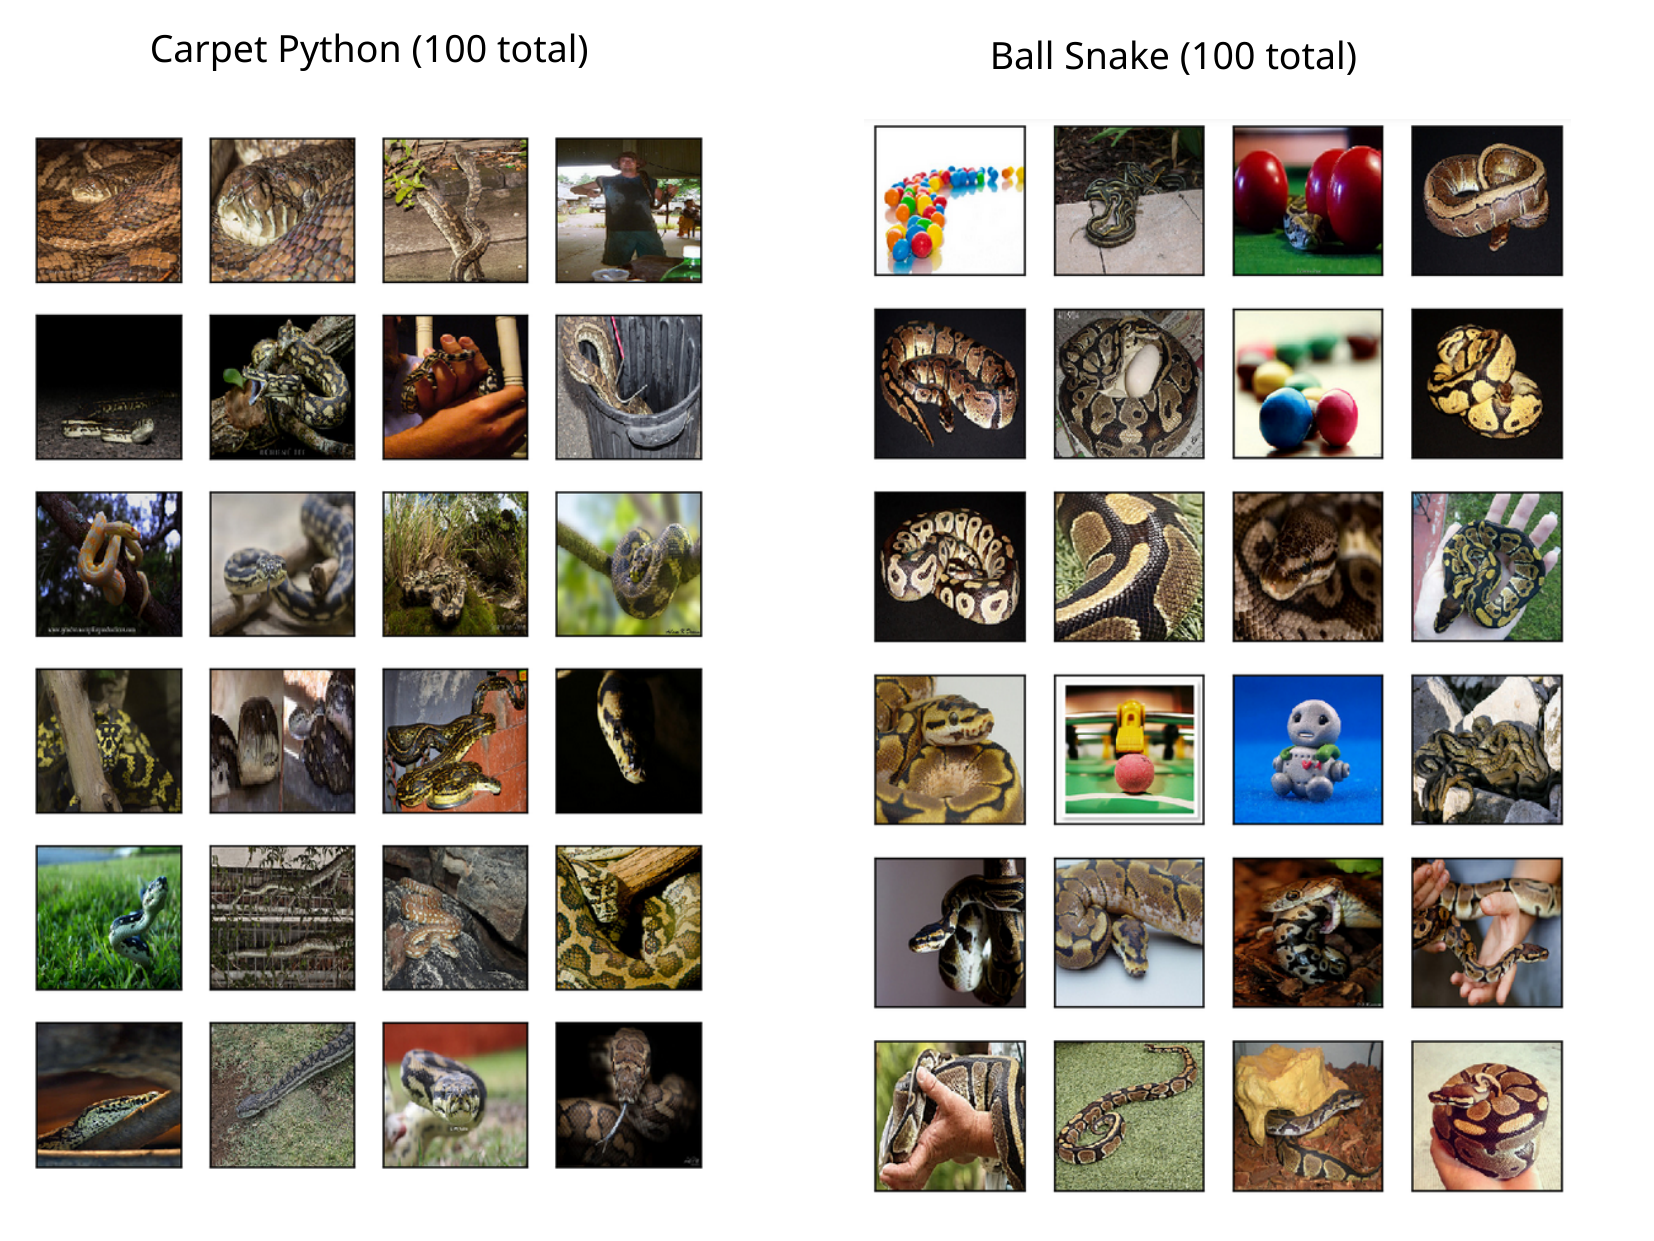

Carpet Python (100 total)
Ball Snake (100 total)
#